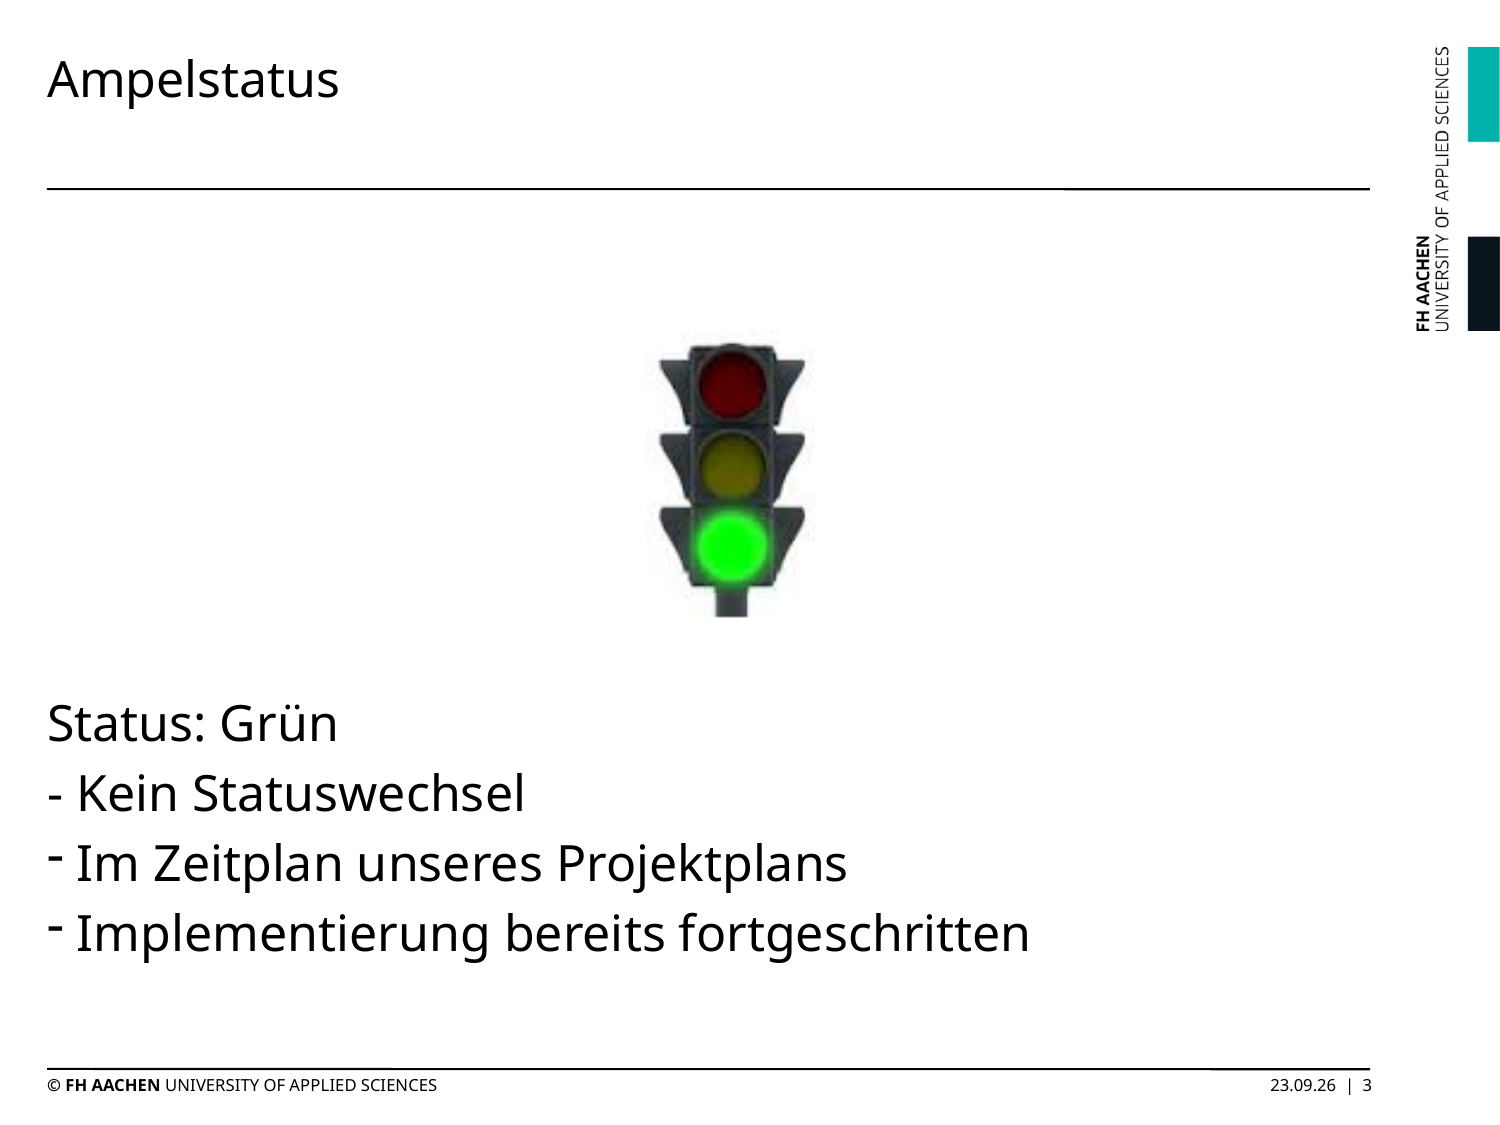

# Ampelstatus
Status: Grün
- Kein Statuswechsel
 Im Zeitplan unseres Projektplans
 Implementierung bereits fortgeschritten